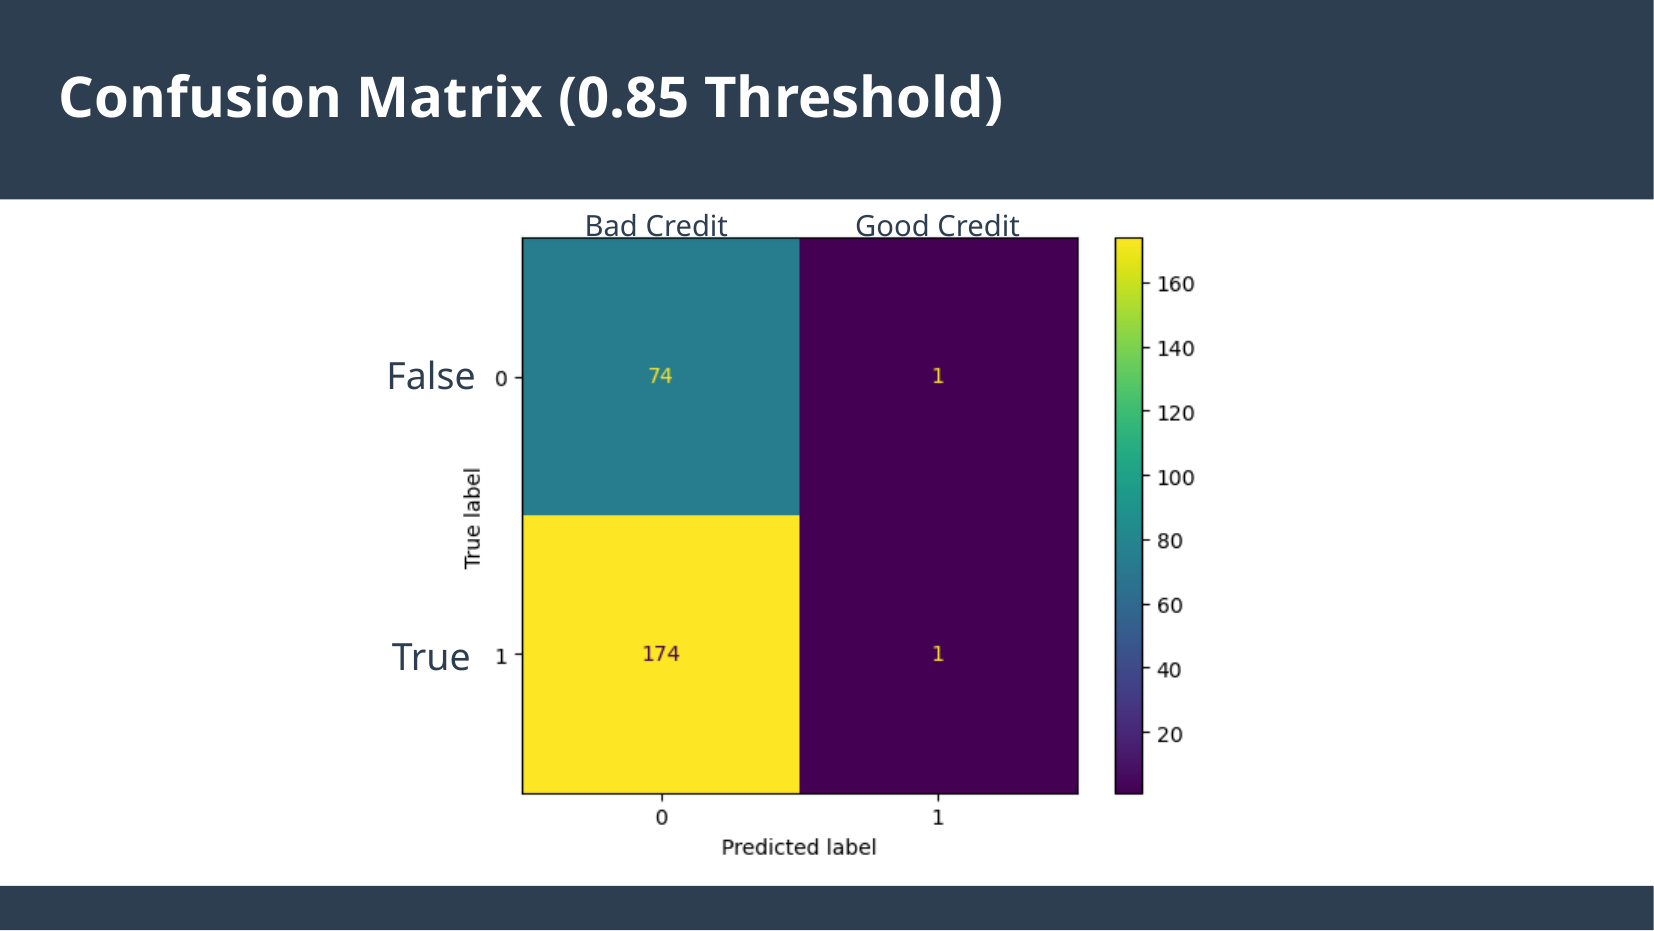

# Confusion Matrix (0.85 Threshold)
Bad Credit
Good Credit
False
True